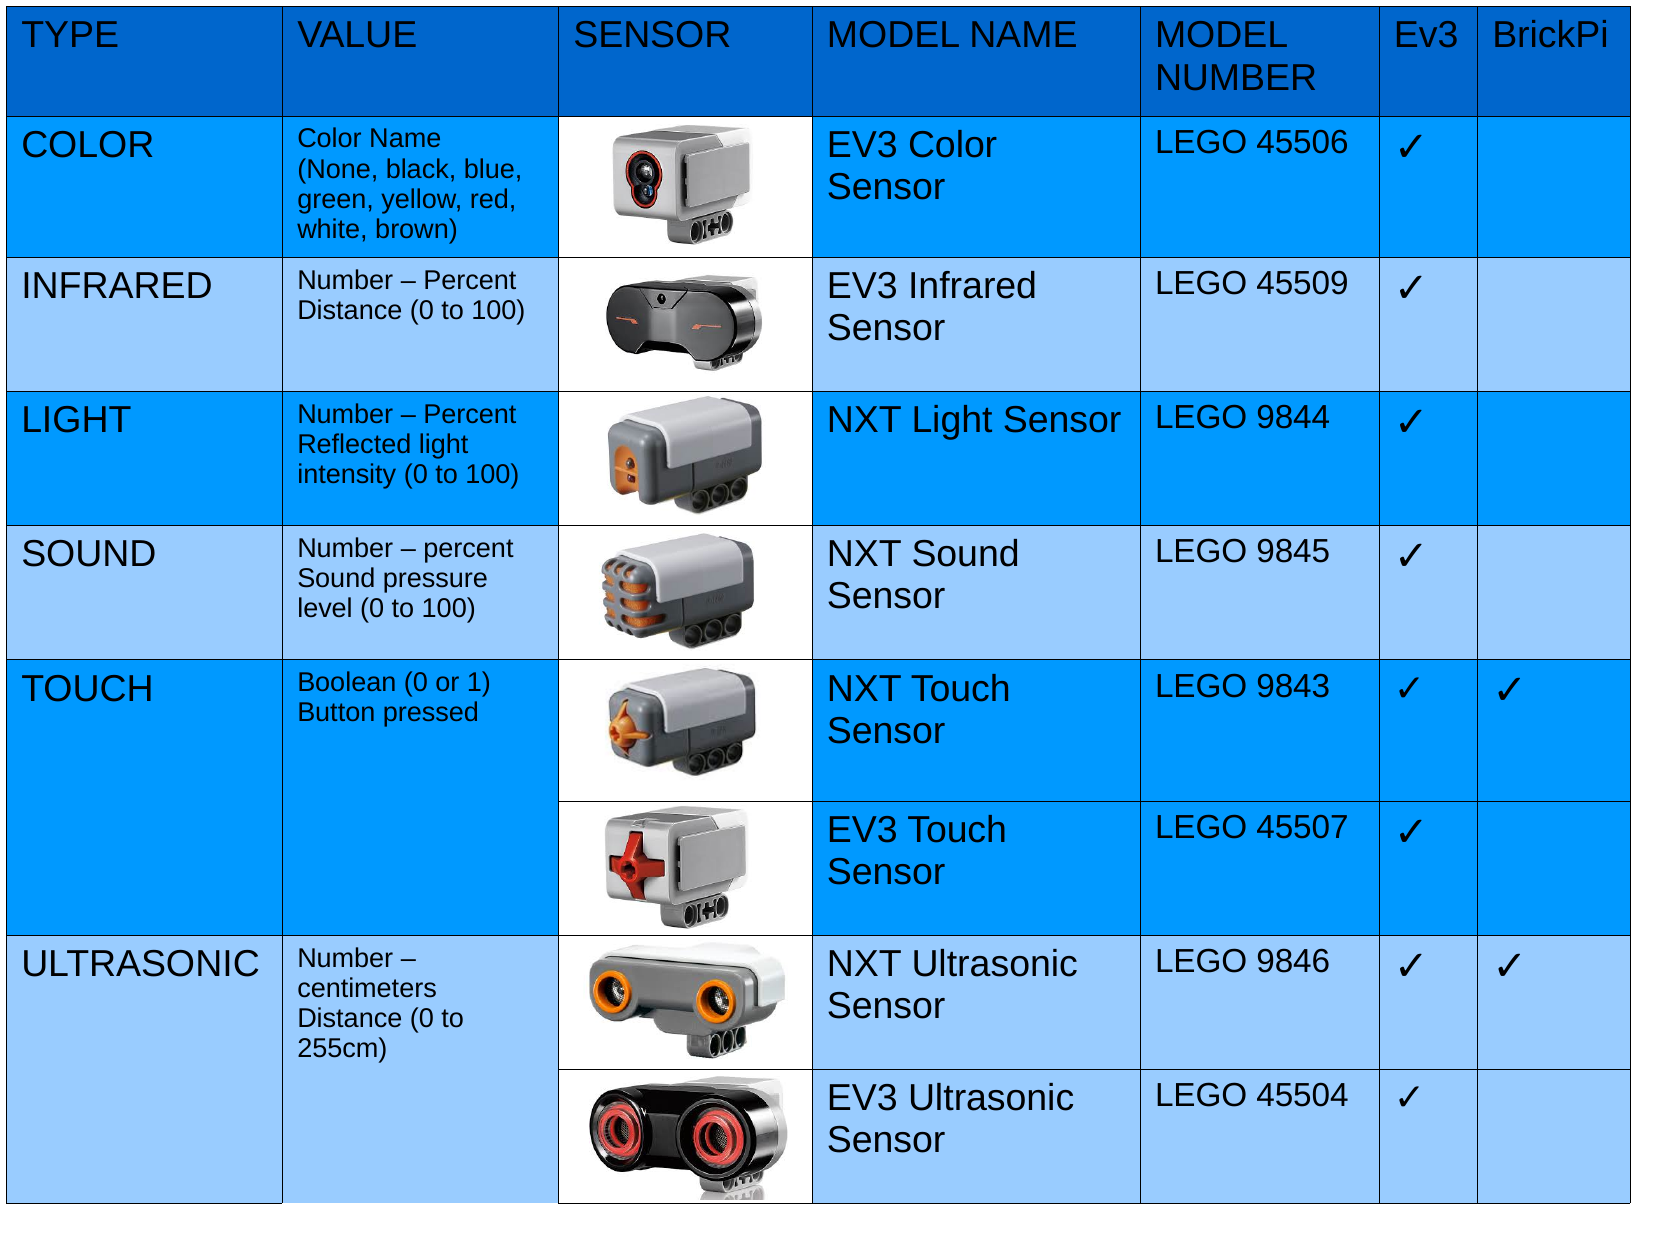

| TYPE | VALUE | SENSOR | MODEL NAME | MODEL NUMBER | Ev3 | BrickPi |
| --- | --- | --- | --- | --- | --- | --- |
| COLOR | Color Name (None, black, blue, green, yellow, red, white, brown) | | EV3 Color Sensor | LEGO 45506 | ✓ | |
| INFRARED | Number – Percent Distance (0 to 100) | | EV3 Infrared Sensor | LEGO 45509 | ✓ | |
| LIGHT | Number – Percent Reflected light intensity (0 to 100) | | NXT Light Sensor | LEGO 9844 | ✓ | |
| SOUND | Number – percent Sound pressure level (0 to 100) | | NXT Sound Sensor | LEGO 9845 | ✓ | |
| TOUCH | Boolean (0 or 1) Button pressed | | NXT Touch Sensor | LEGO 9843 | ✓ | ✓ |
| | | | EV3 Touch Sensor | LEGO 45507 | ✓ | |
| ULTRASONIC | Number – centimeters Distance (0 to 255cm) | | NXT Ultrasonic Sensor | LEGO 9846 | ✓ | ✓ |
| | | | EV3 Ultrasonic Sensor | LEGO 45504 | ✓ | |